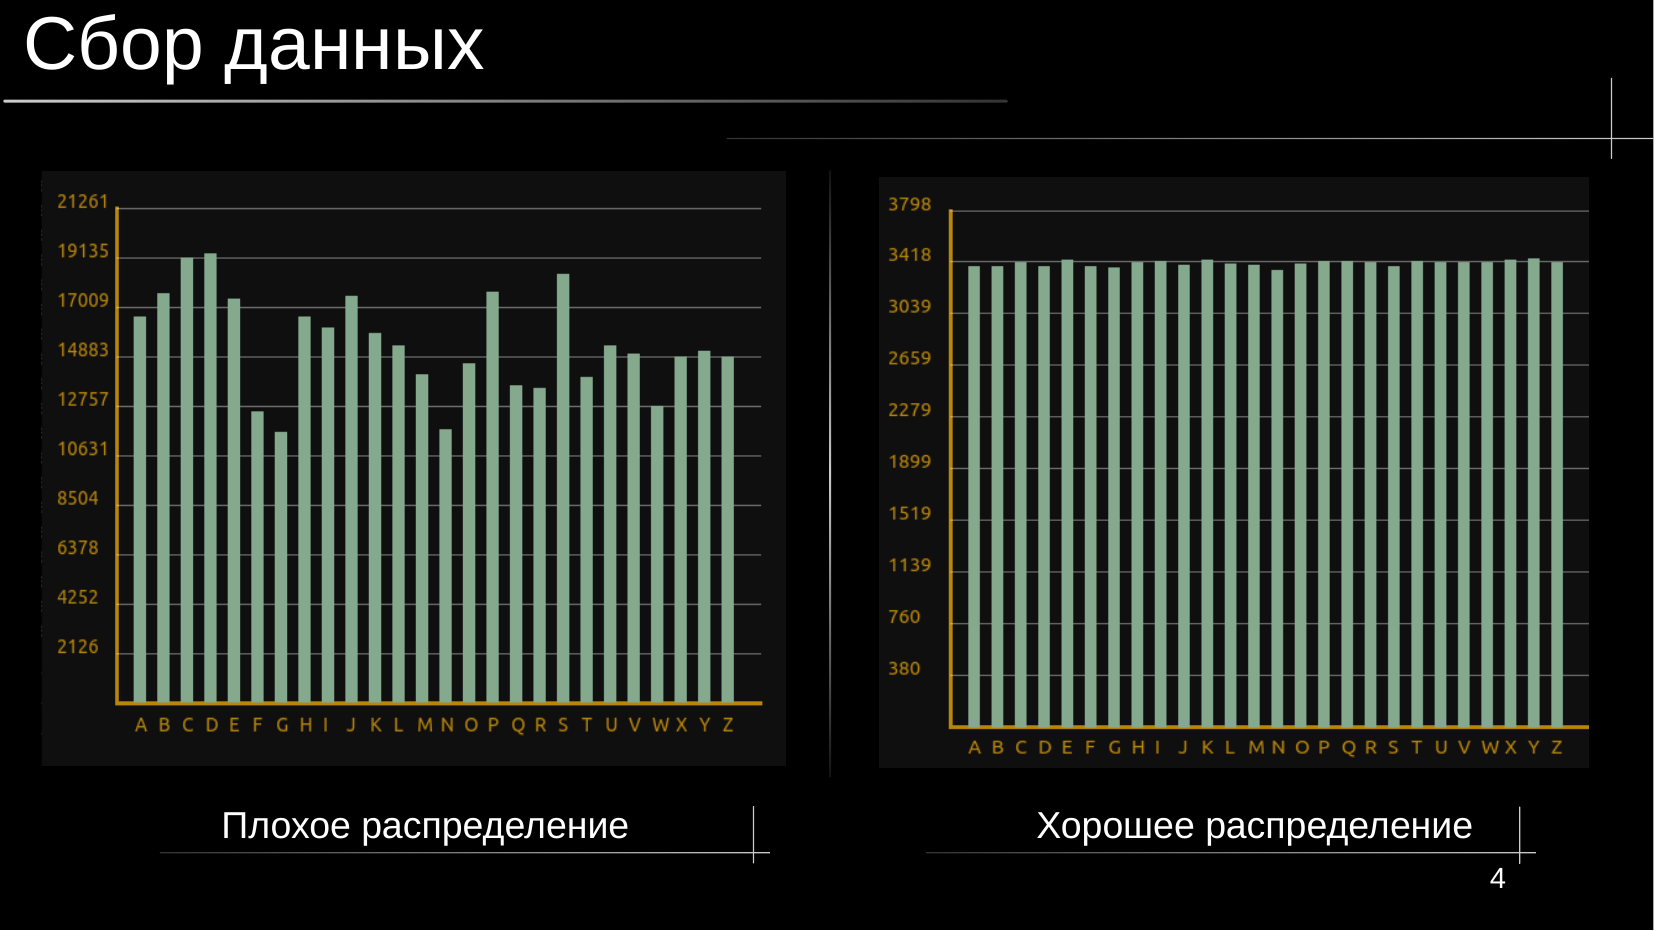

# Сбор данных
Плохое распределение
Хорошее распределение
4